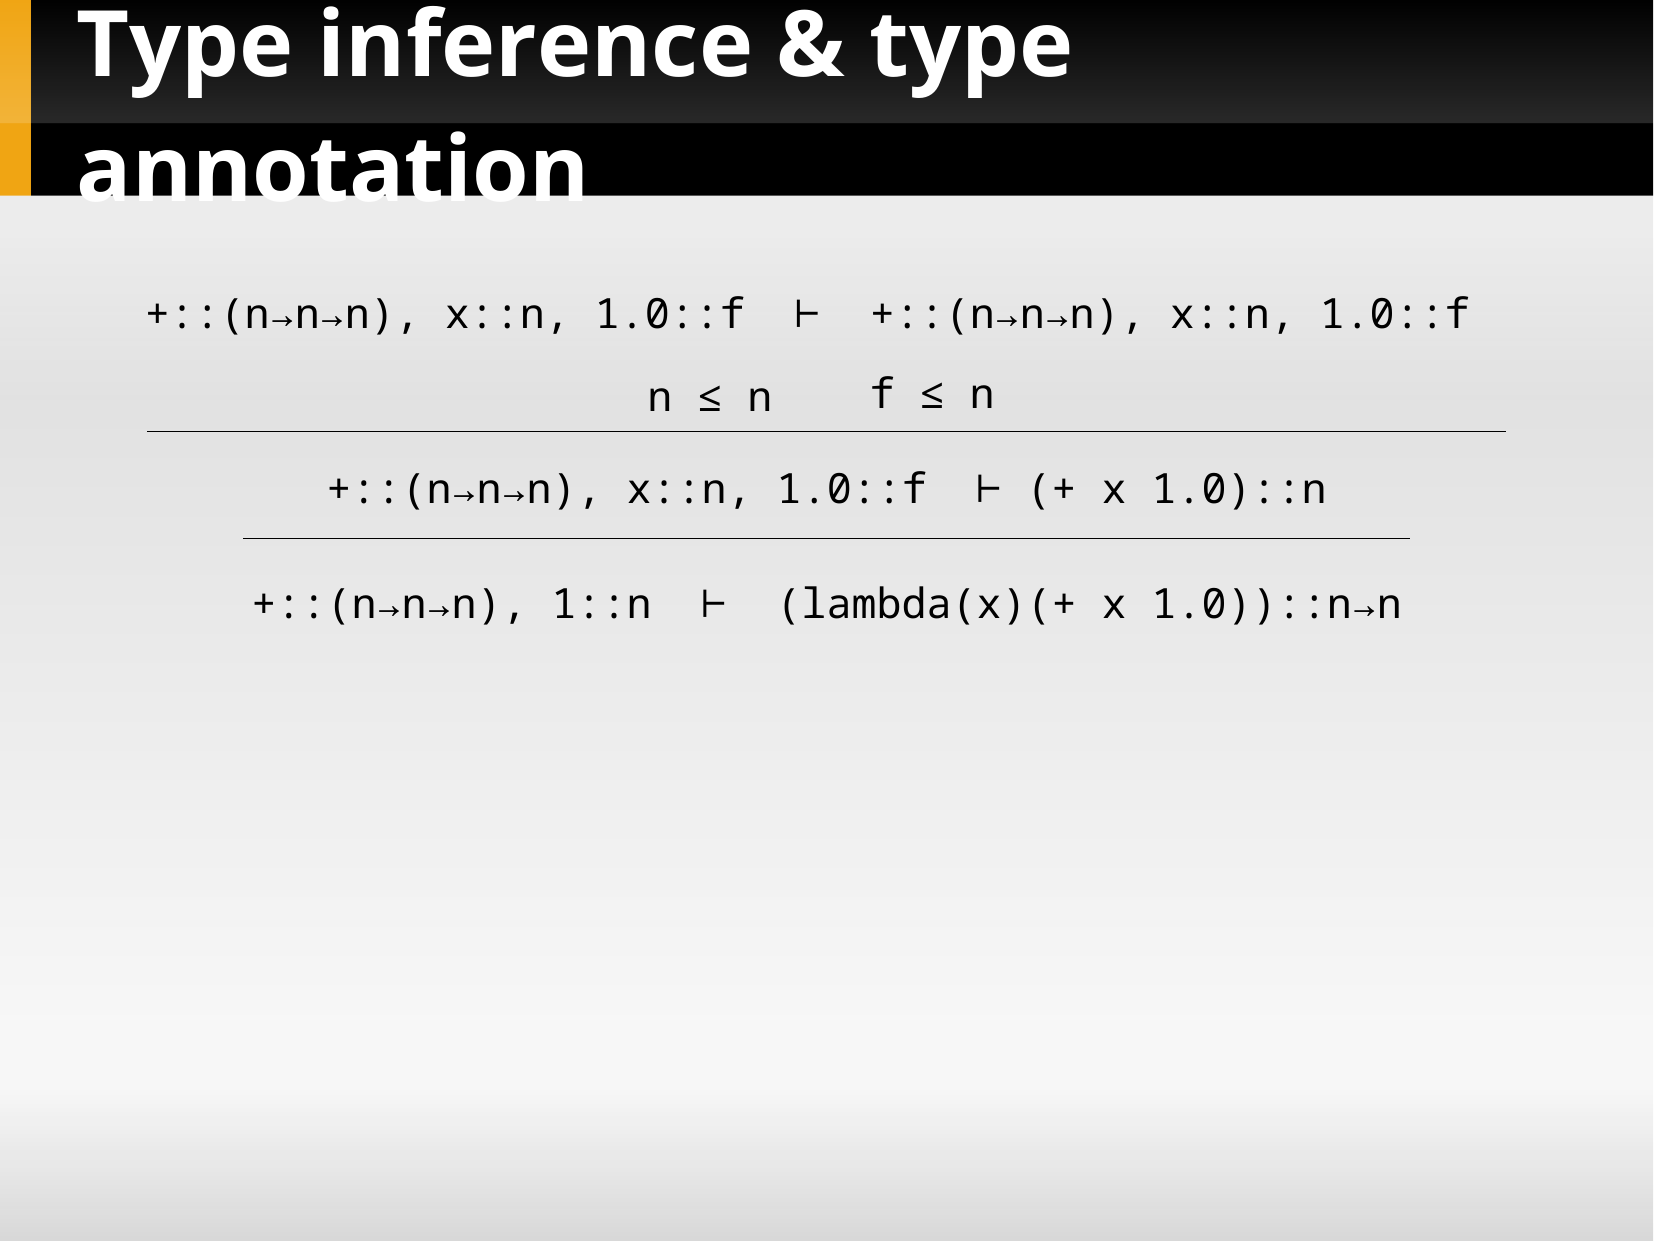

# Type inference & type annotation
+::(n→n→n), x::n, 1.0::f ⊢ +::(n→n→n), x::n, 1.0::f
f ≤ n
n ≤ n
+::(n→n→n), x::n, 1.0::f ⊢ (+ x 1.0)::n
+::(n→n→n), 1::n ⊢ (lambda(x)(+ x 1.0))::n→n